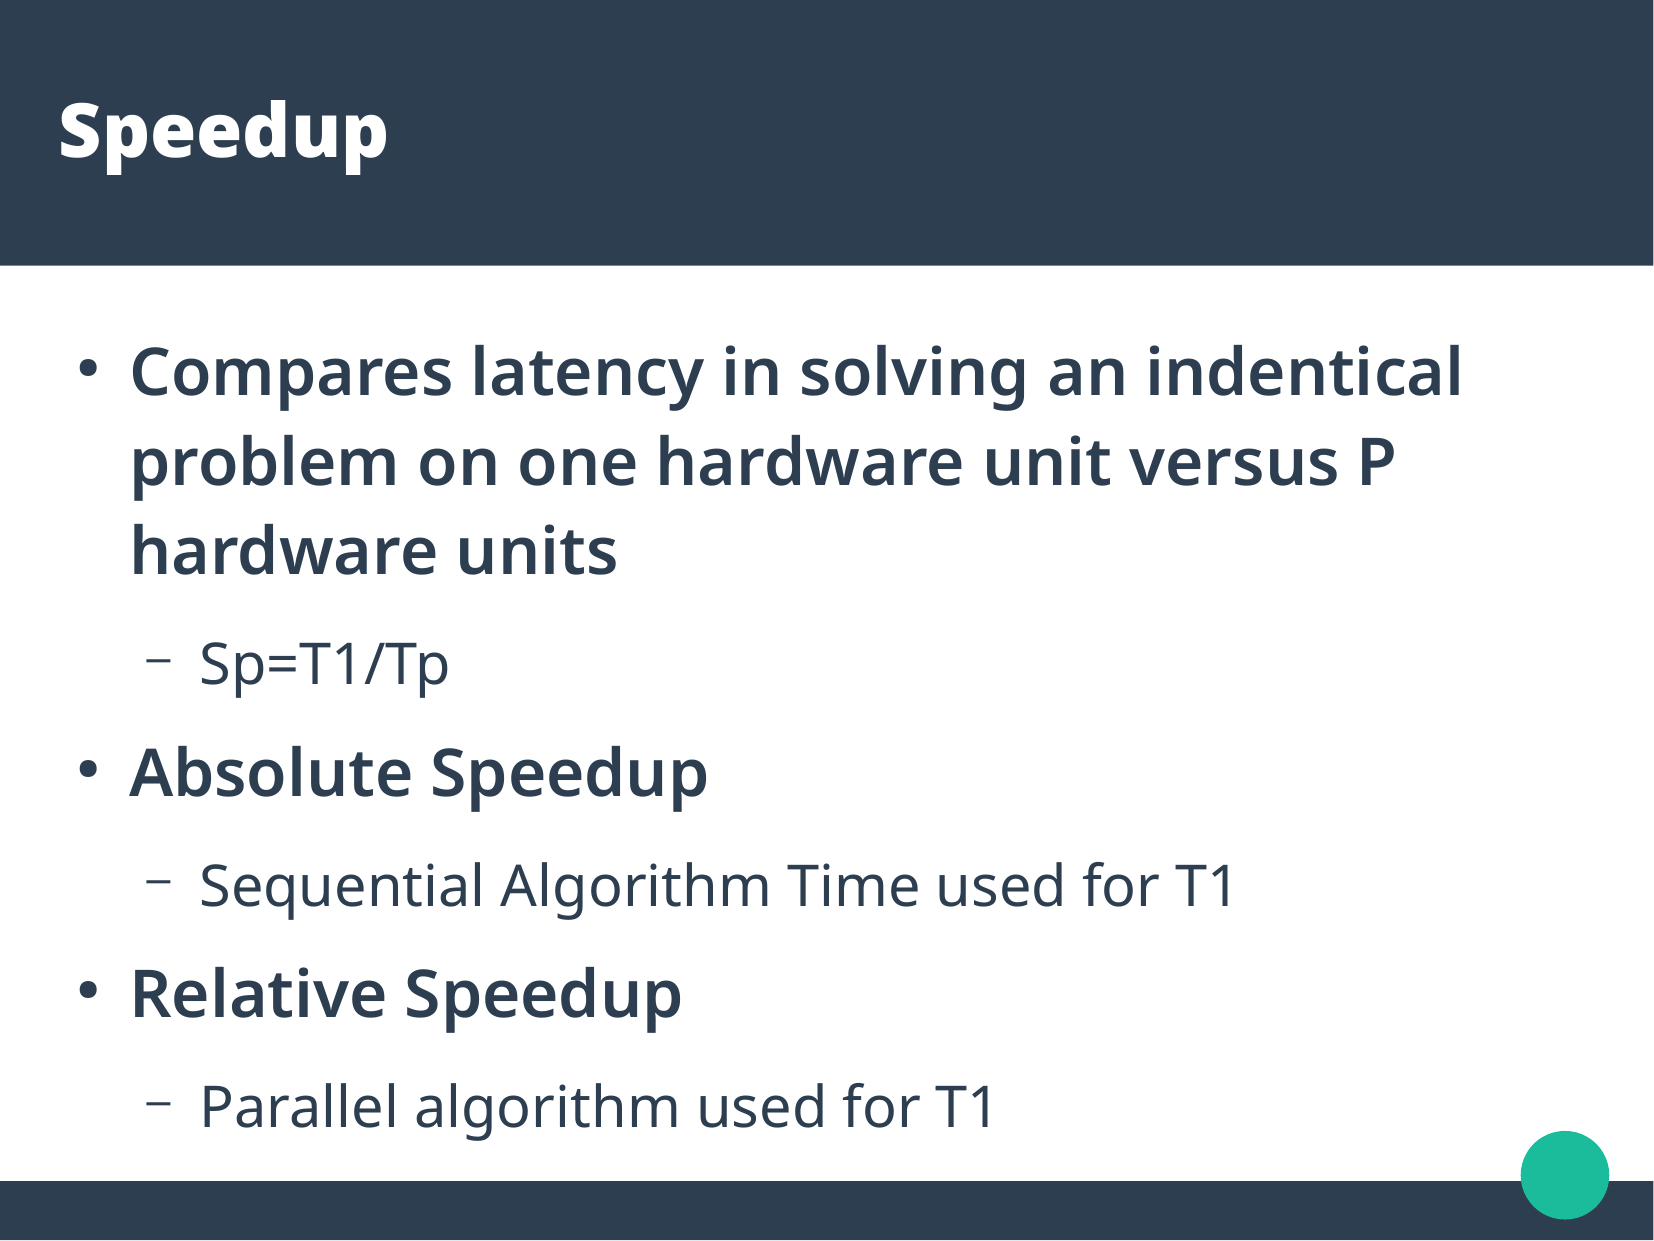

# Speedup
Compares latency in solving an indentical problem on one hardware unit versus P hardware units
Sp=T1/Tp
Absolute Speedup
Sequential Algorithm Time used for T1
Relative Speedup
Parallel algorithm used for T1